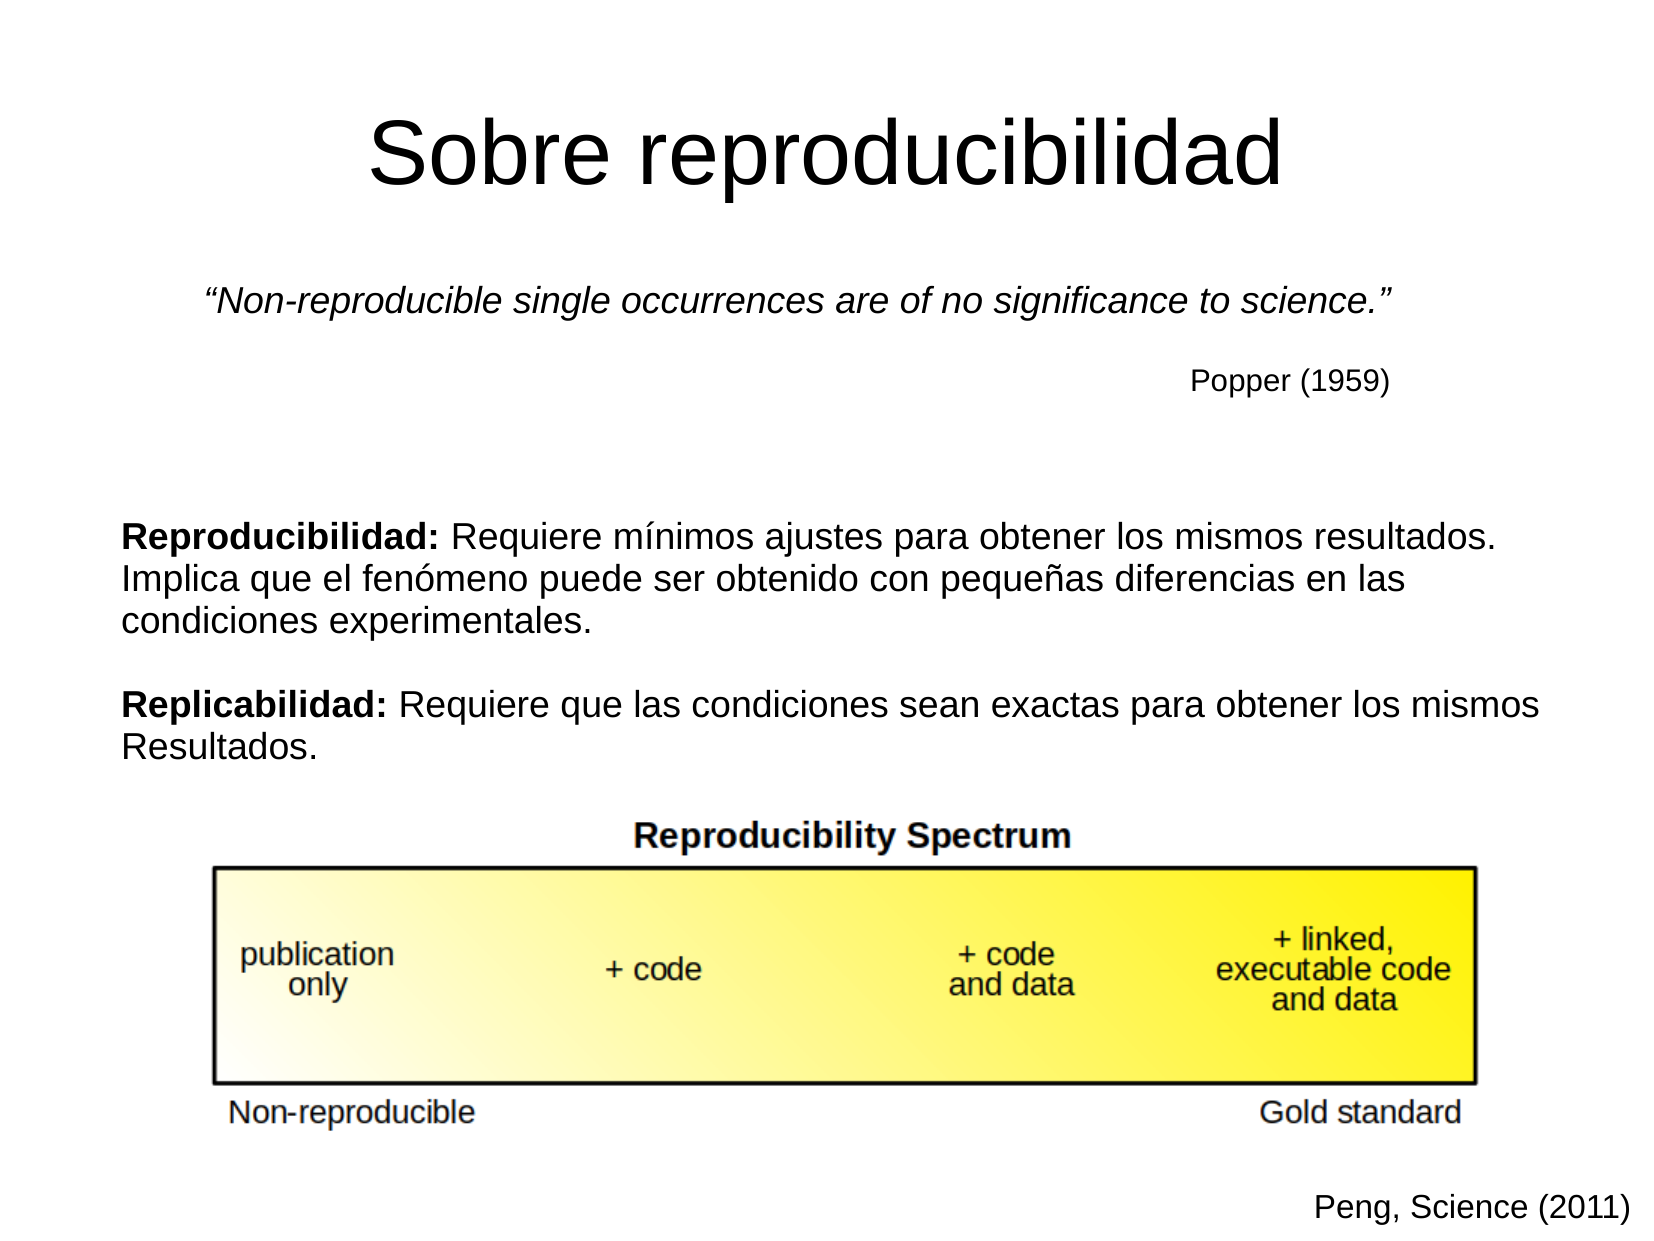

# Sobre reproducibilidad
“Non-reproducible single occurrences are of no significance to science.”
Popper (1959)
Reproducibilidad: Requiere mínimos ajustes para obtener los mismos resultados.
Implica que el fenómeno puede ser obtenido con pequeñas diferencias en las
condiciones experimentales.
Replicabilidad: Requiere que las condiciones sean exactas para obtener los mismos
Resultados.
Peng, Science (2011)